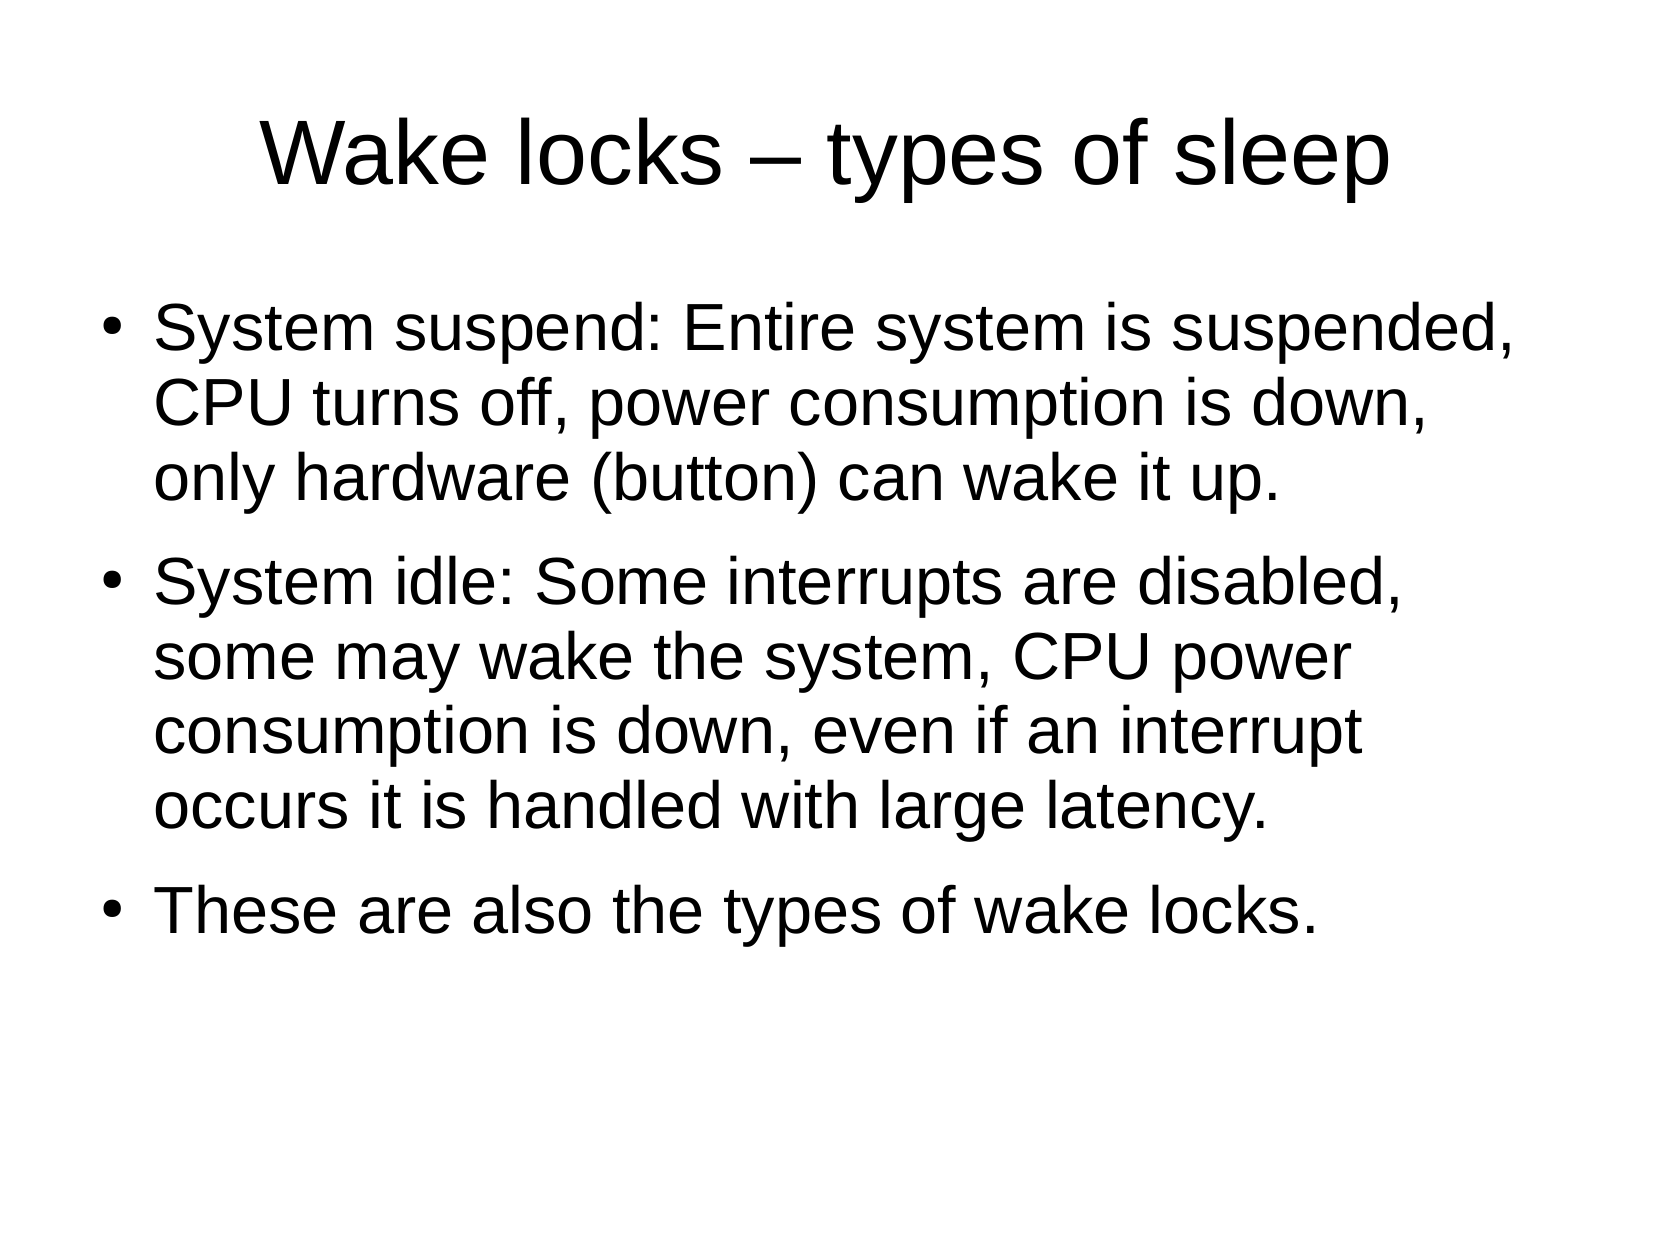

# Wake locks – types of sleep
System suspend: Entire system is suspended, CPU turns off, power consumption is down, only hardware (button) can wake it up.
System idle: Some interrupts are disabled, some may wake the system, CPU power consumption is down, even if an interrupt occurs it is handled with large latency.
These are also the types of wake locks.